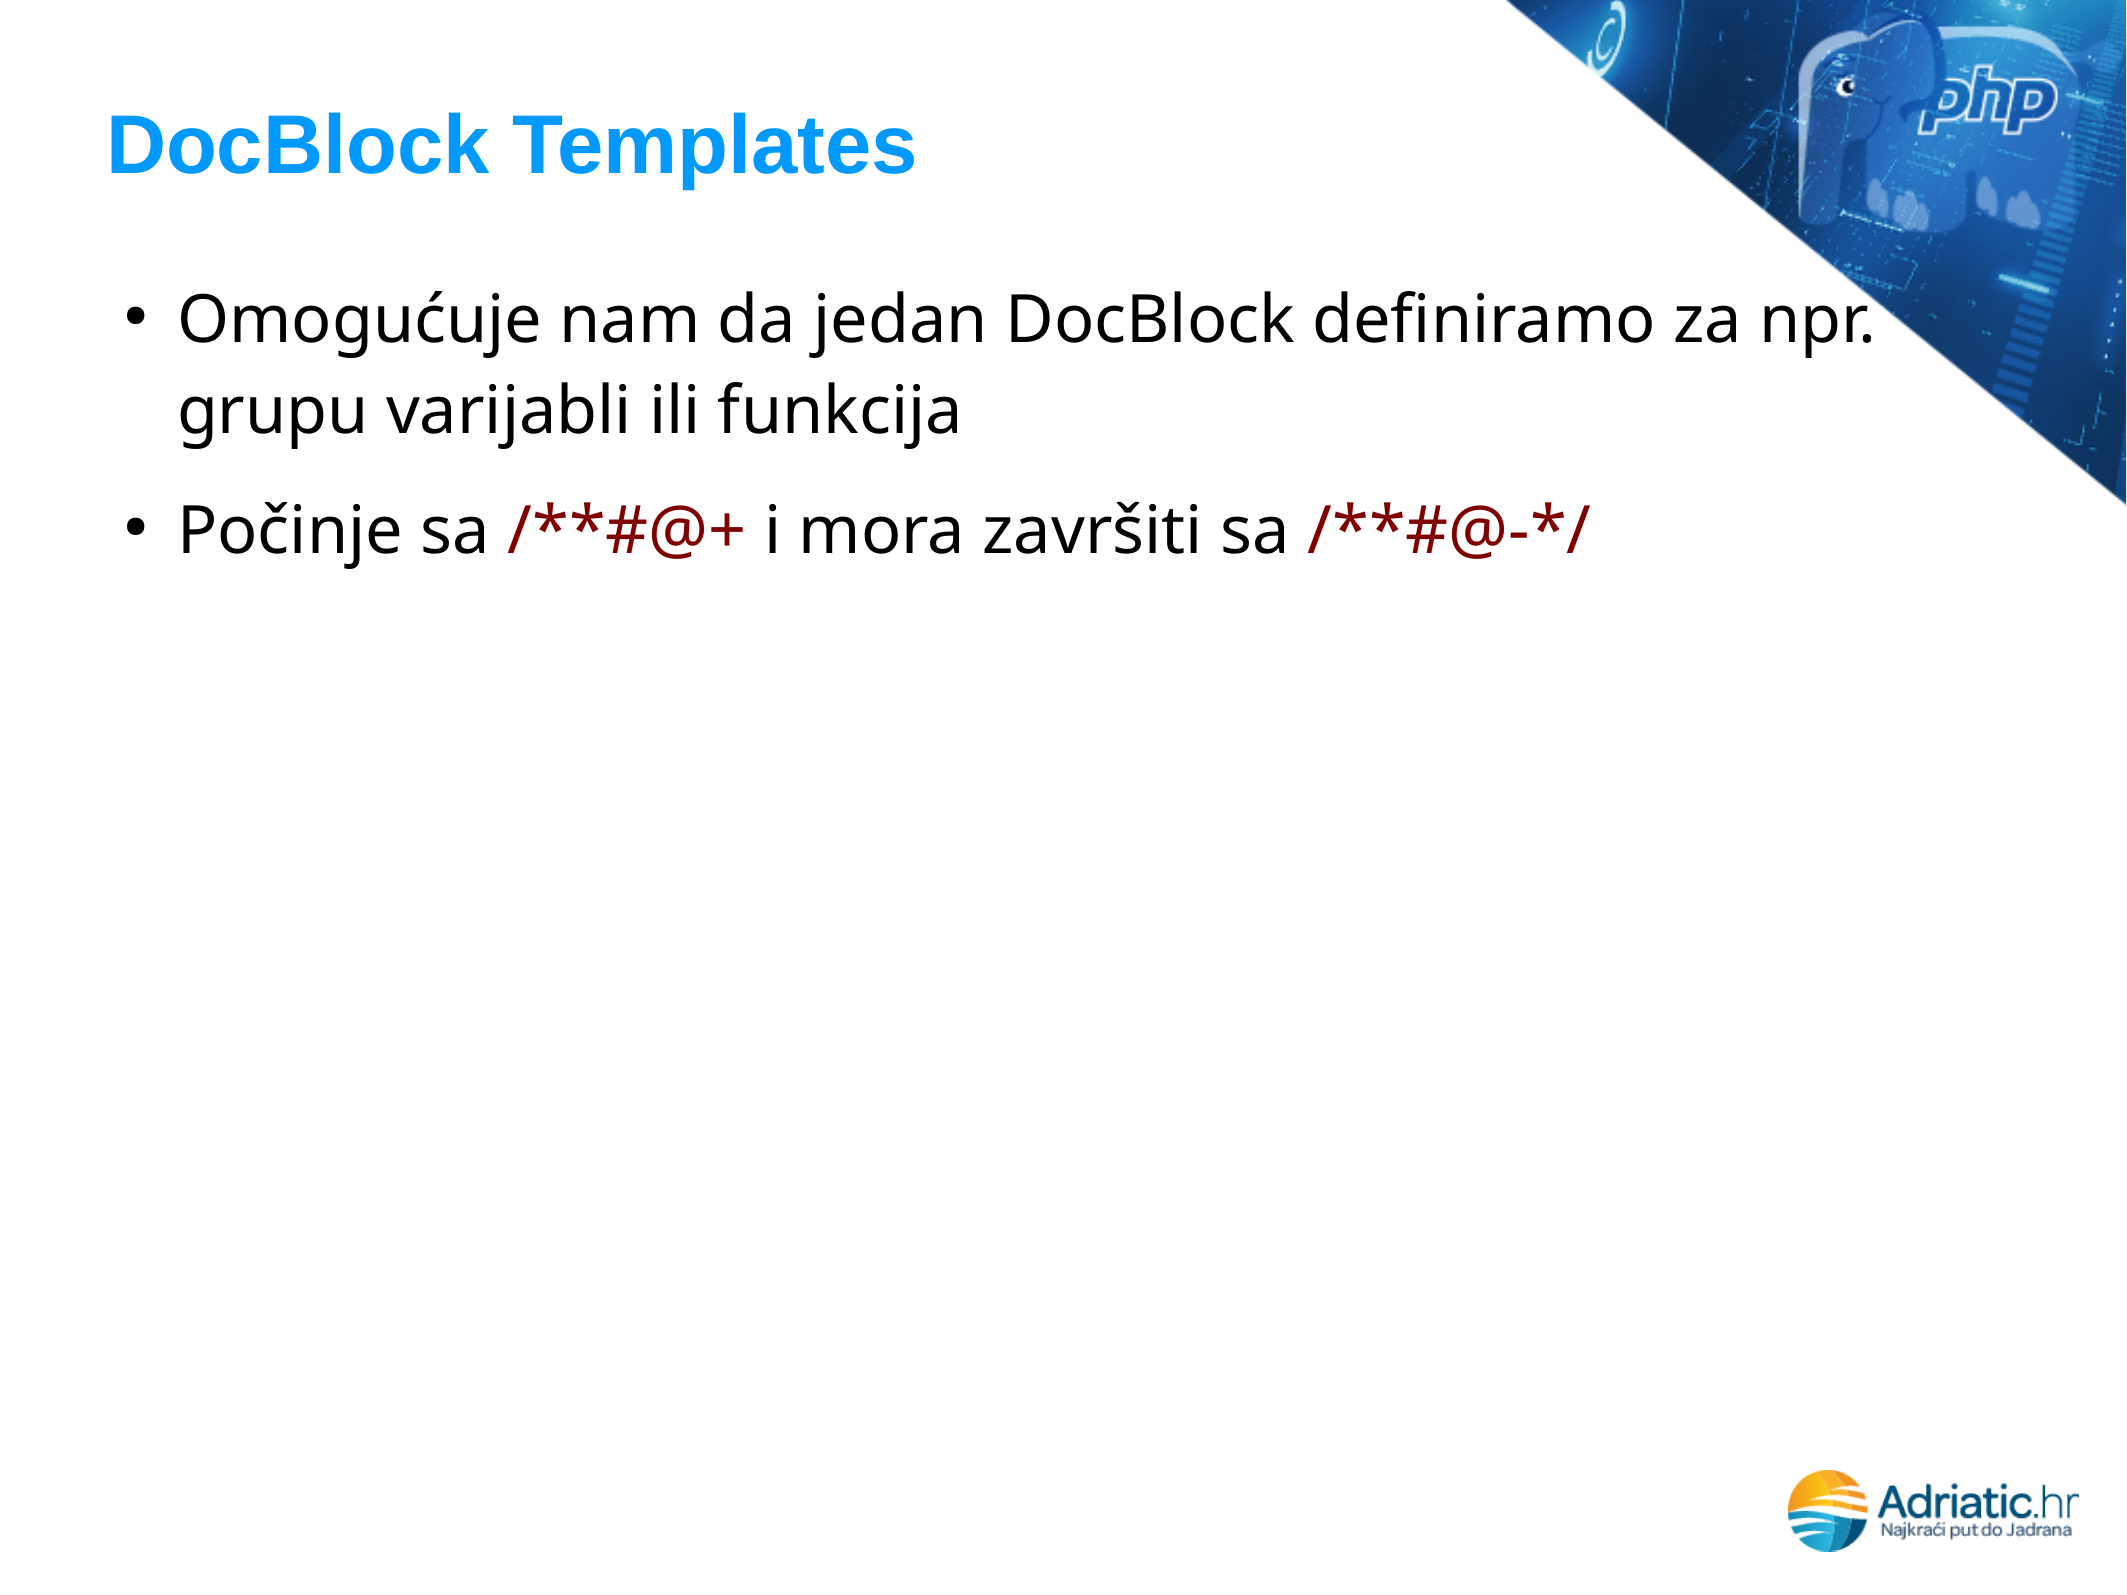

# DocBlock Templates
Omogućuje nam da jedan DocBlock definiramo za npr. grupu varijabli ili funkcija
Počinje sa /**#@+ i mora završiti sa /**#@-*/